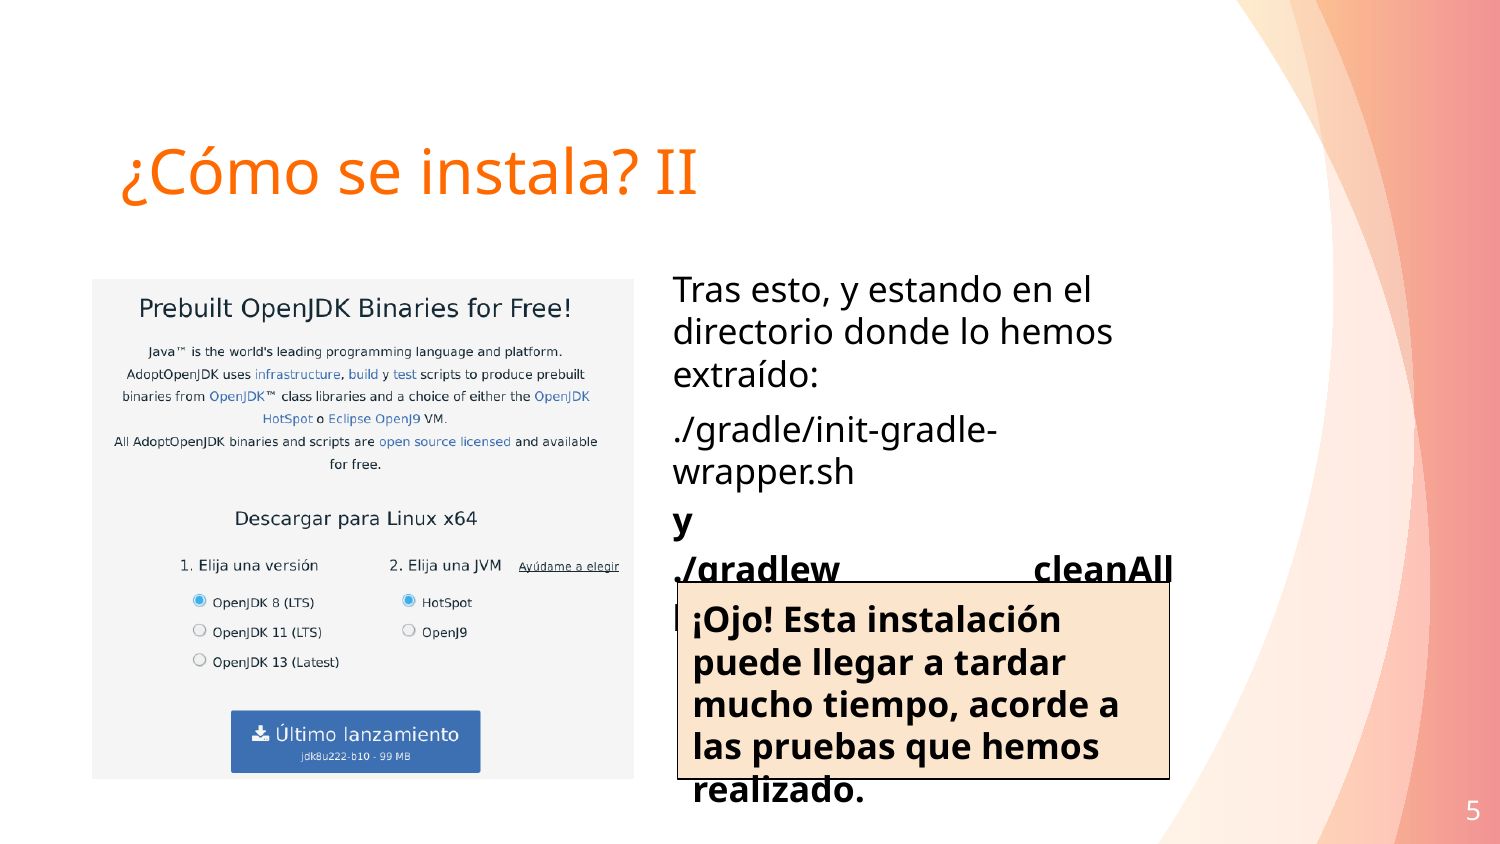

# ¿Cómo se instala? II
Tras esto, y estando en el directorio donde lo hemos extraído:
./gradle/init-gradle-wrapper.sh
y
./gradlew cleanAll loadDefault
¡Ojo! Esta instalación puede llegar a tardar mucho tiempo, acorde a las pruebas que hemos realizado.